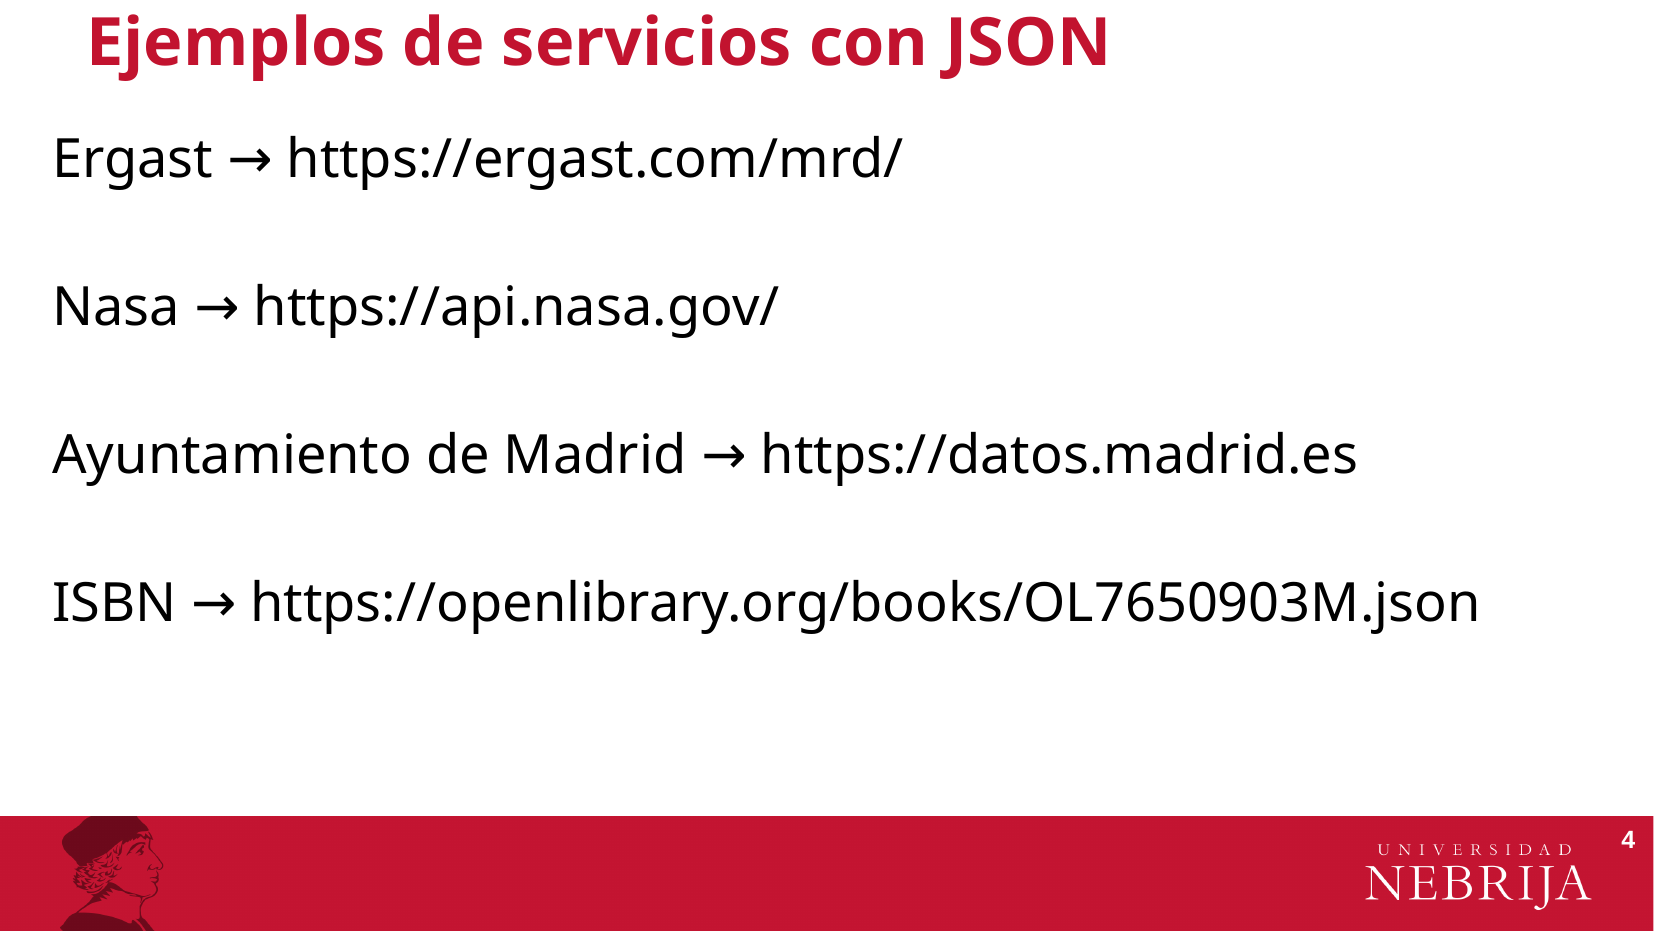

Ejemplos de servicios con JSON
Ergast → https://ergast.com/mrd/
Nasa → https://api.nasa.gov/
Ayuntamiento de Madrid → https://datos.madrid.es
ISBN → https://openlibrary.org/books/OL7650903M.json